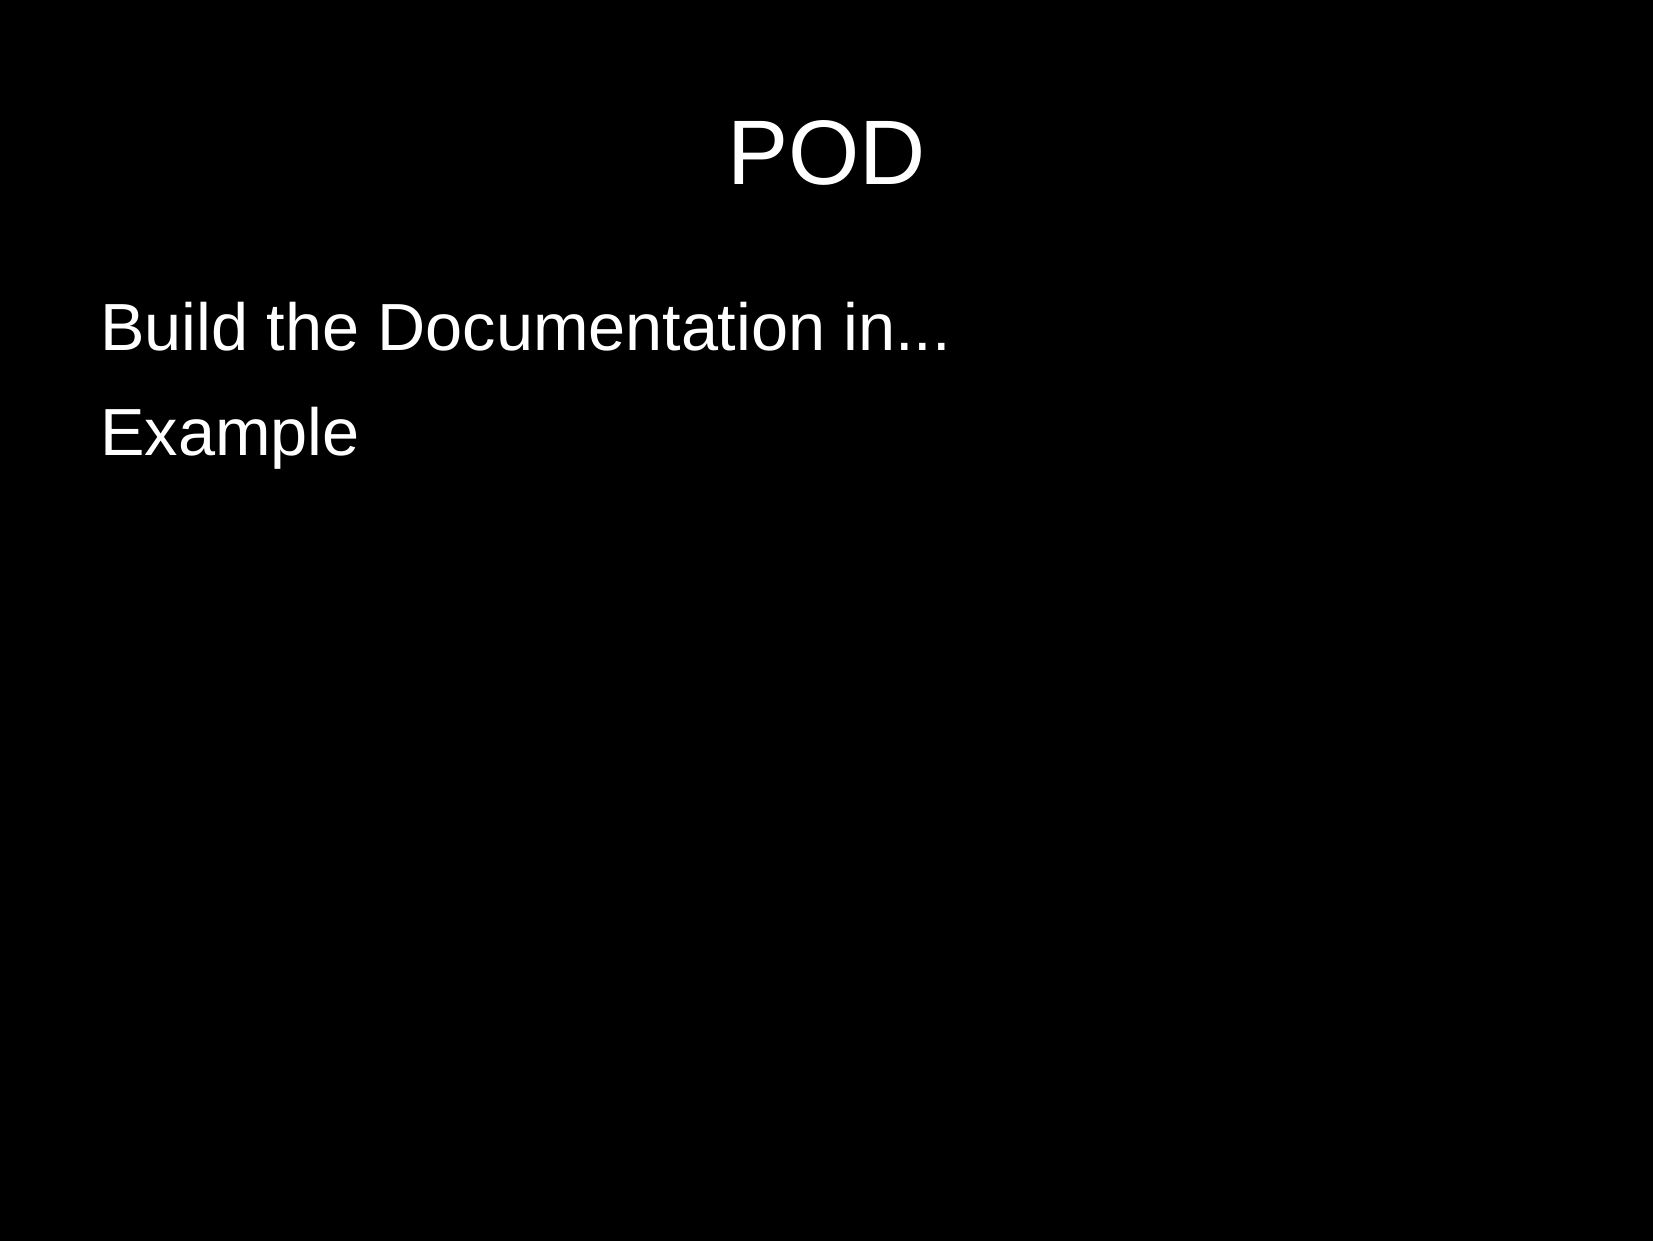

# POD
Build the Documentation in...
Example